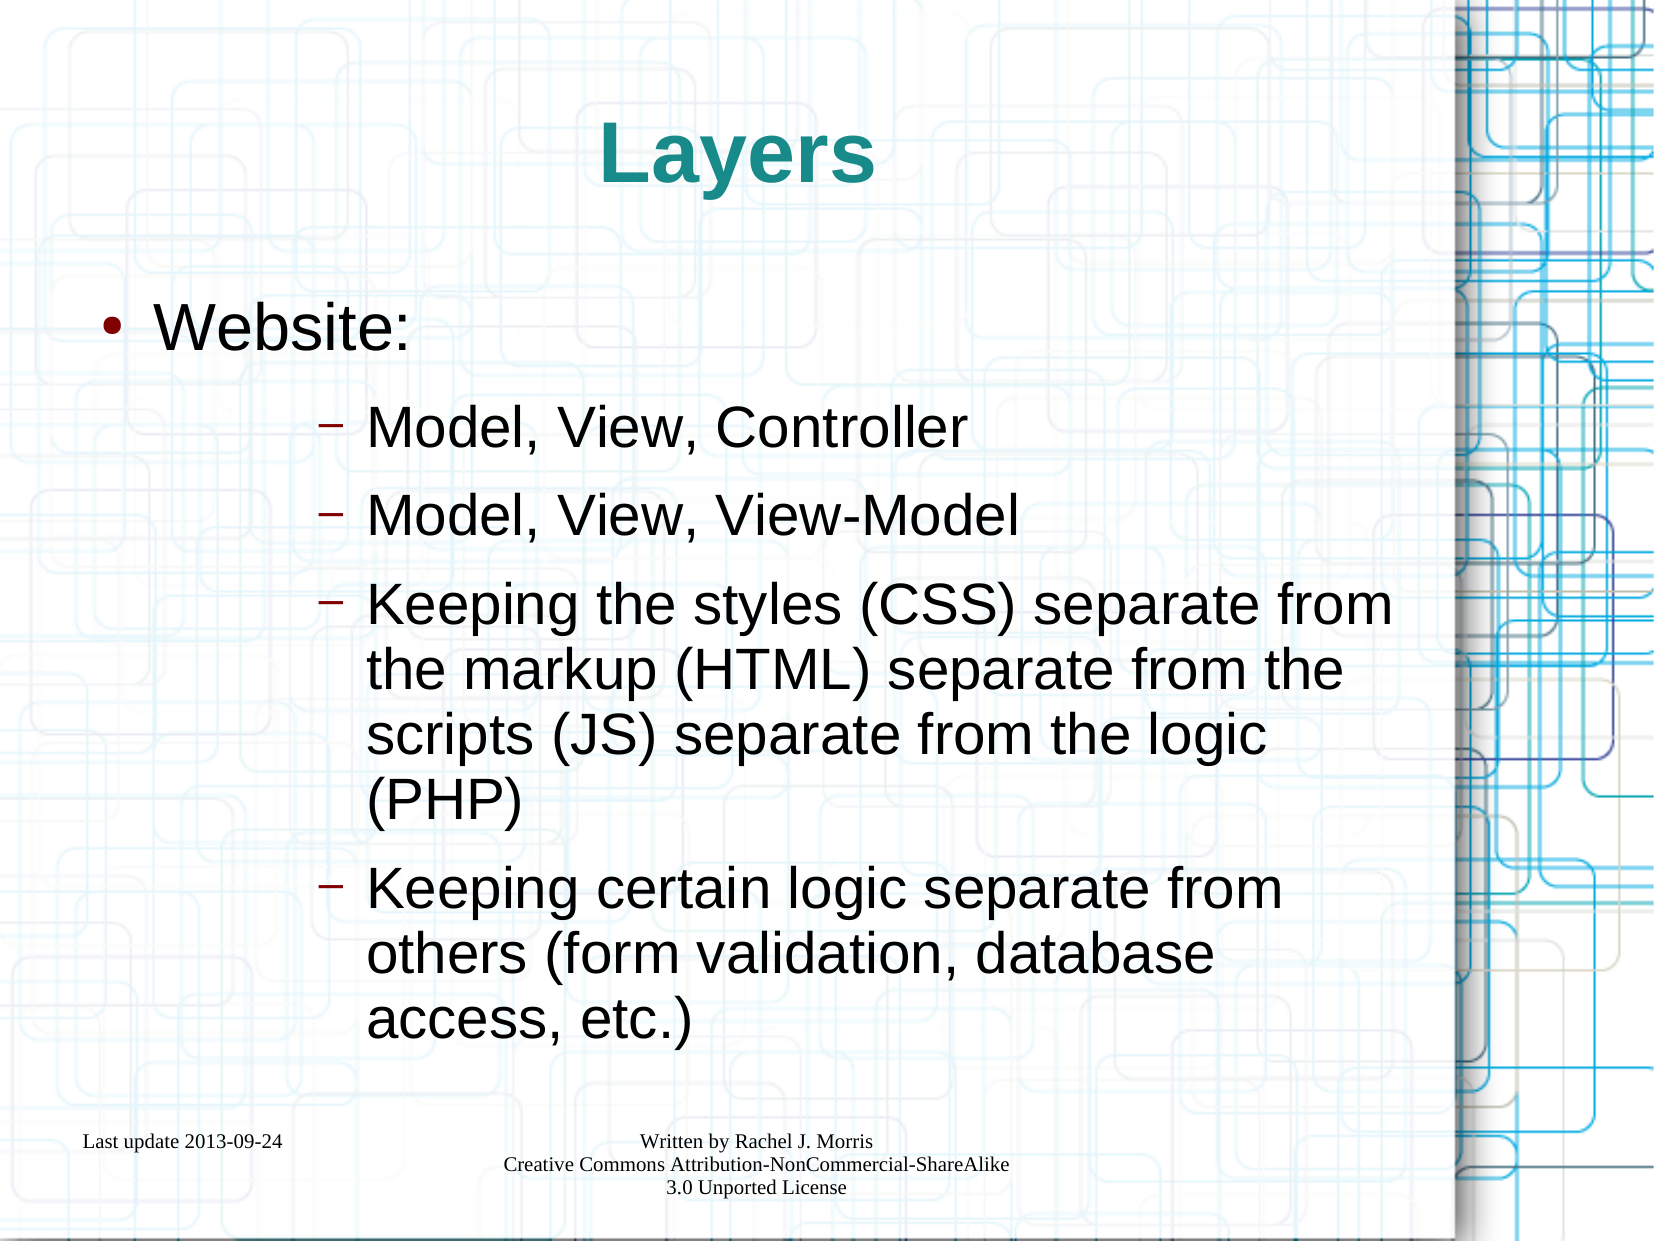

# Layers
Website:
Model, View, Controller
Model, View, View-Model
Keeping the styles (CSS) separate from the markup (HTML) separate from the scripts (JS) separate from the logic (PHP)
Keeping certain logic separate from others (form validation, database access, etc.)